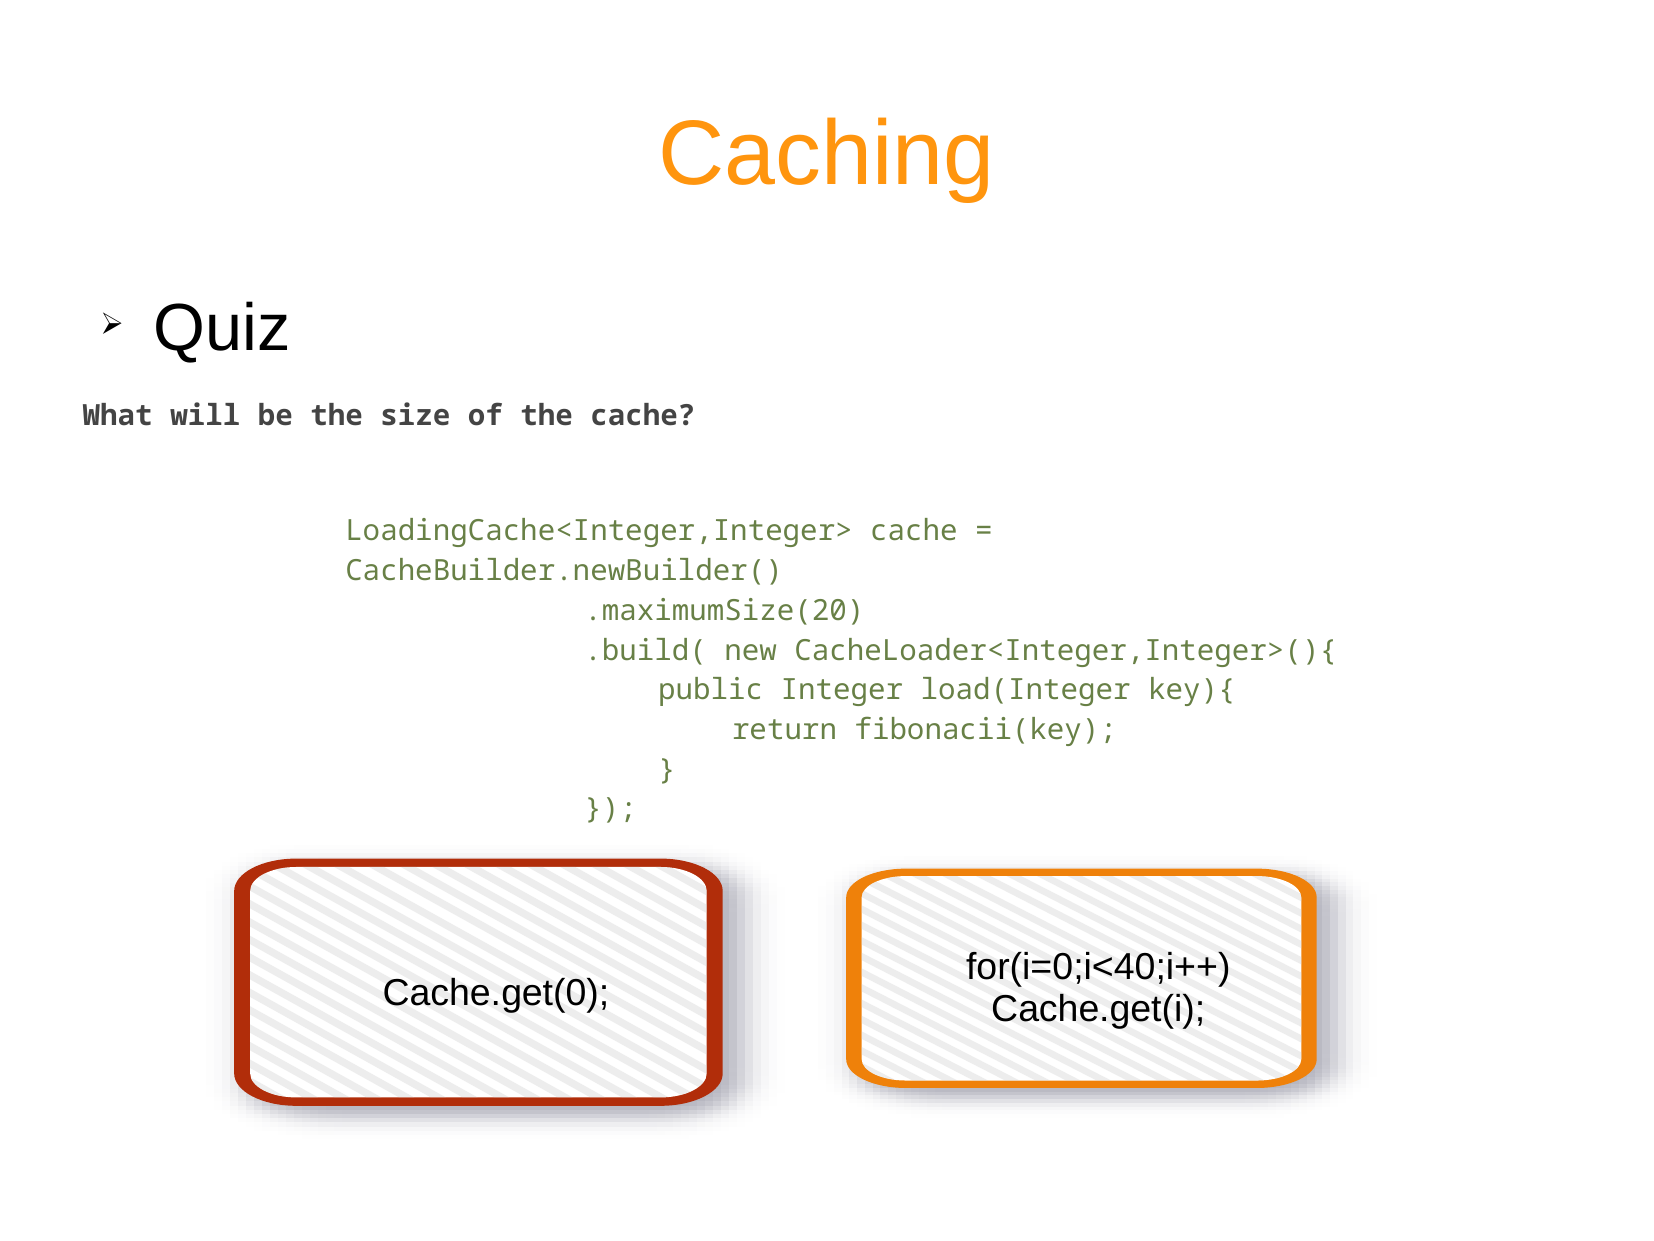

# Caching
Quiz
What will be the size of the cache?
LoadingCache<Integer,Integer> cache = CacheBuilder.newBuilder()
 		 .maximumSize(20)
 		 .build( new CacheLoader<Integer,Integer>(){
 			 public Integer load(Integer key){
 				 return fibonacii(key);
 			 }
 		 });
Cache.get(0);
for(i=0;i<40;i++)
Cache.get(i);